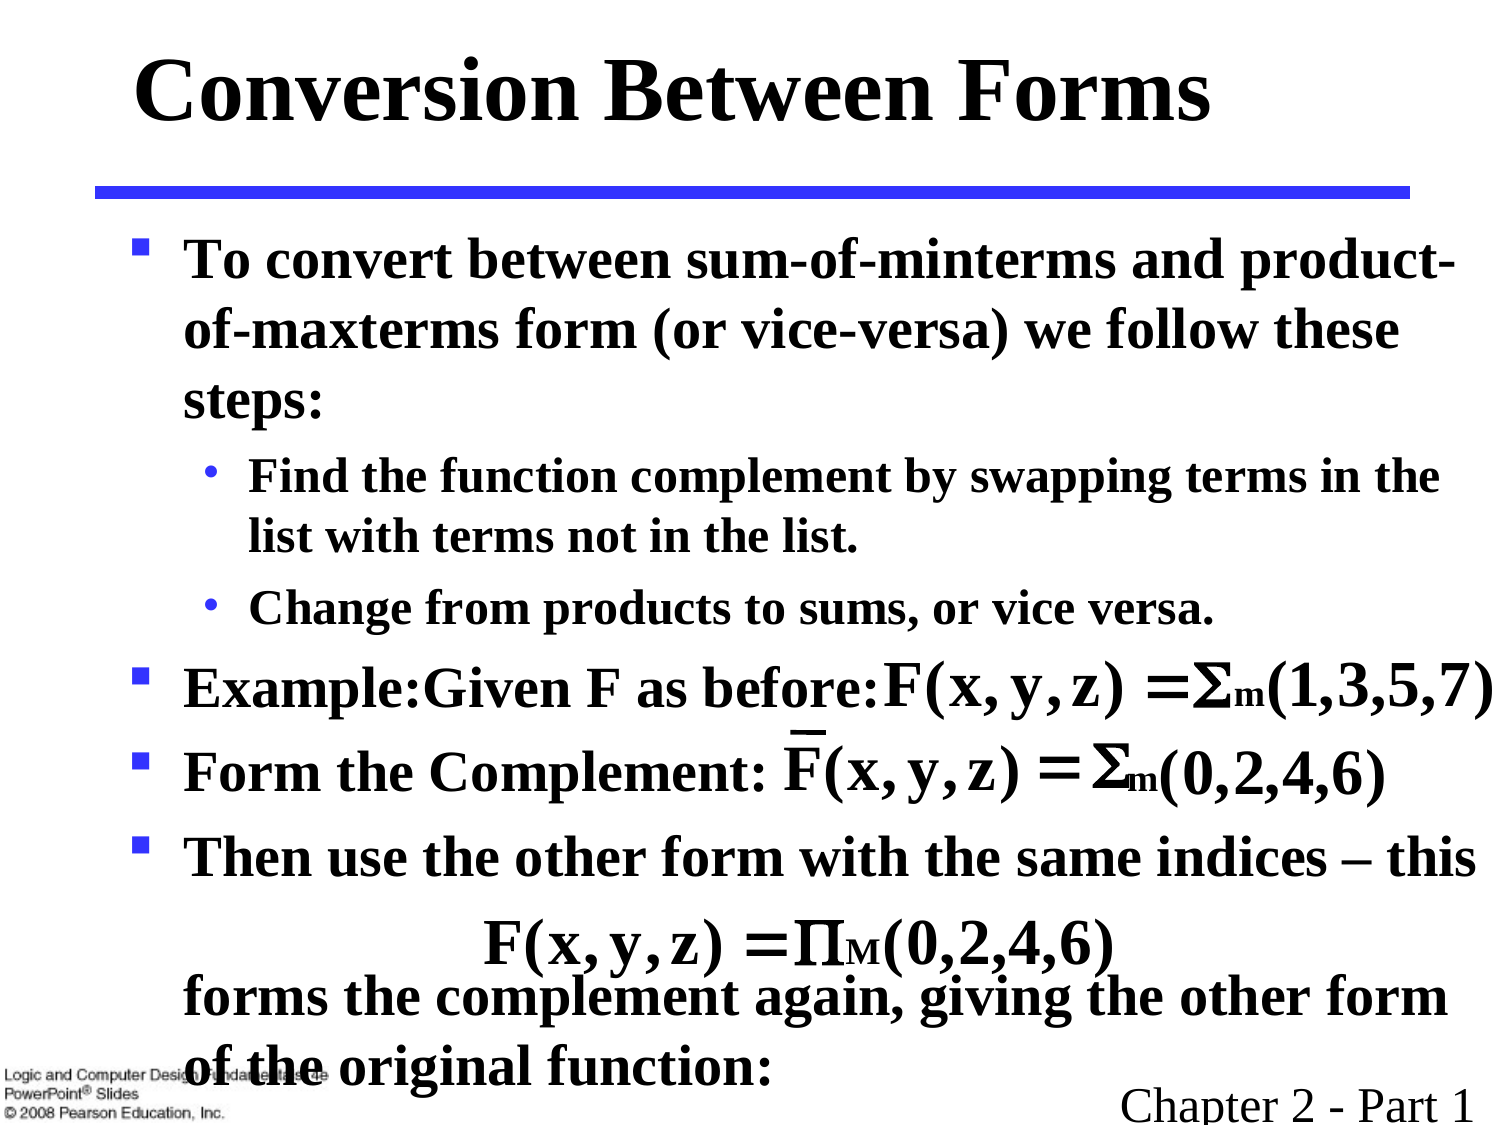

# Conversion Between Forms
To convert between sum-of-minterms and product-of-maxterms form (or vice-versa) we follow these steps:
Find the function complement by swapping terms in the list with terms not in the list.
Change from products to sums, or vice versa.
Example:Given F as before:
Form the Complement:
Then use the other form with the same indices – this
forms the complement again, giving the other form of the original function:


F
(
x
,
y
,
z
)
(
0
,
2
,
4
,
6
)
m
51